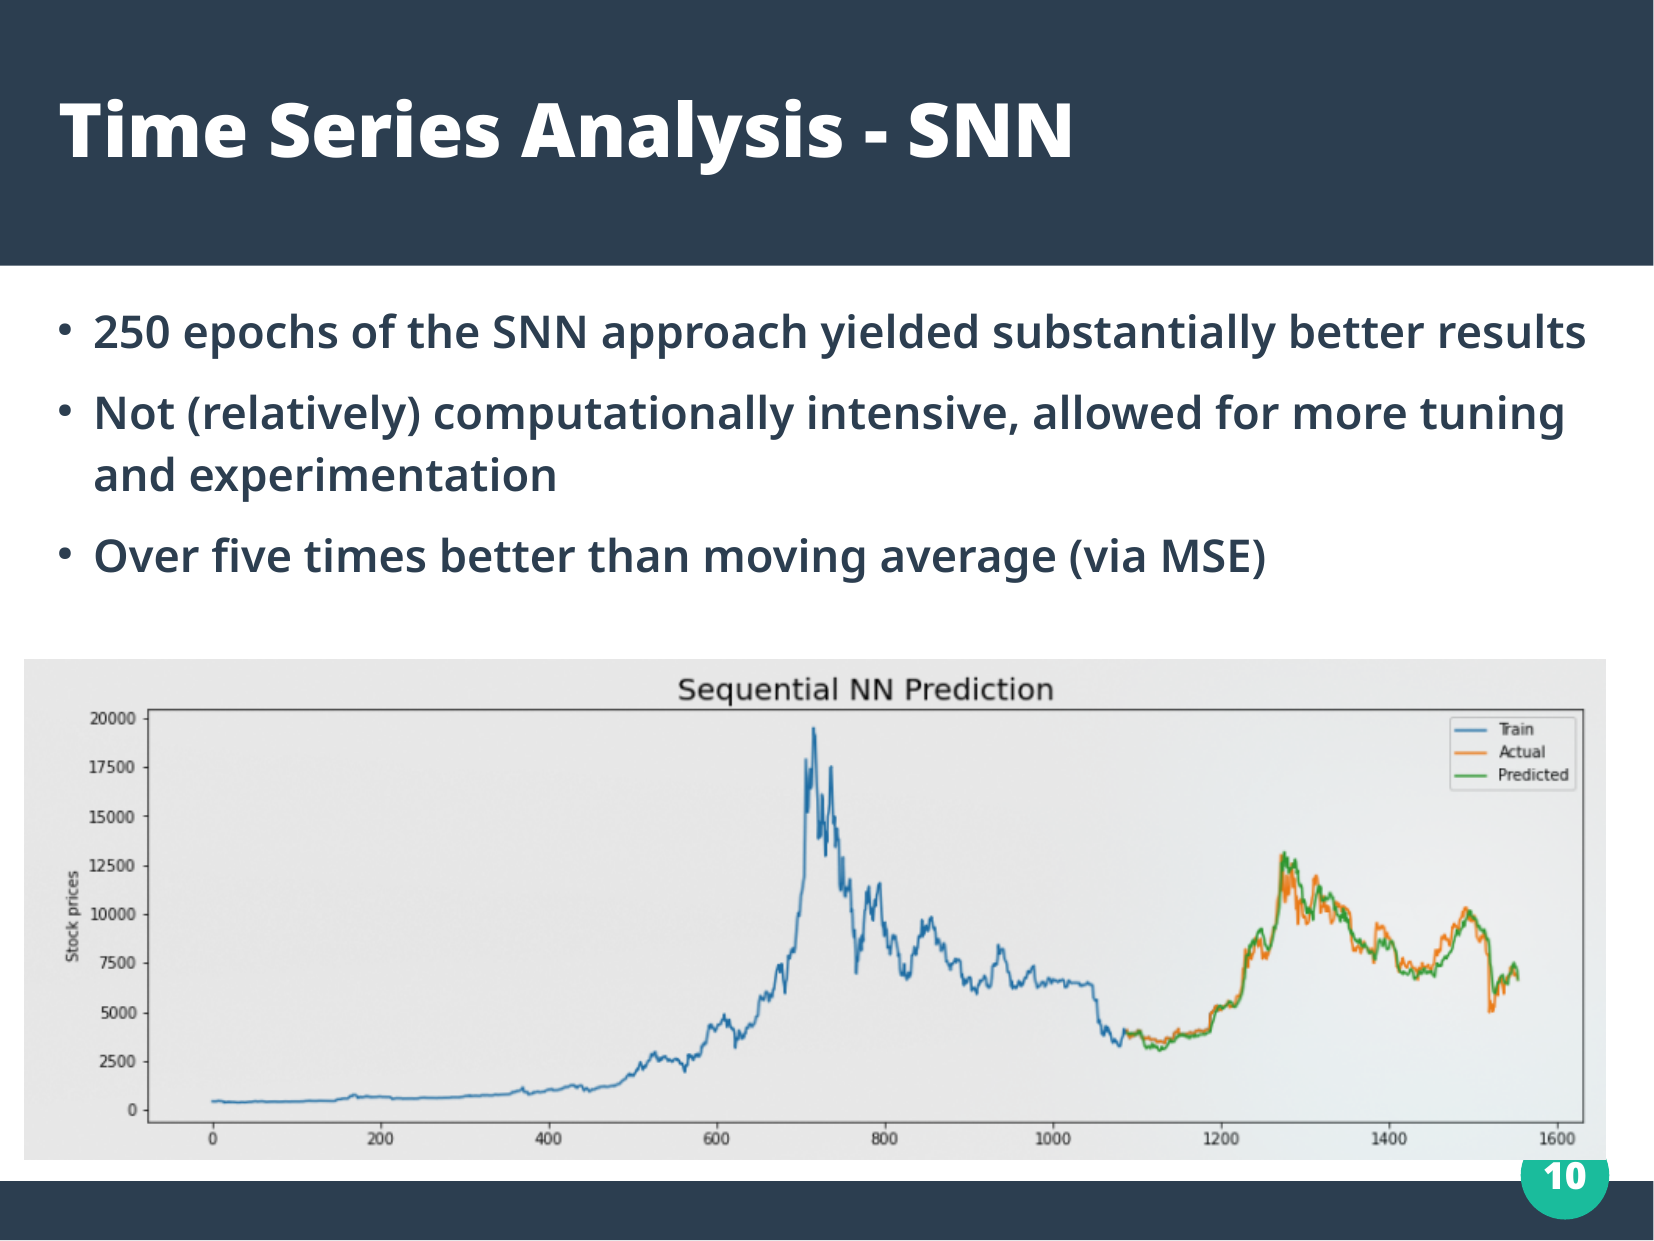

# Time Series Analysis - SNN
250 epochs of the SNN approach yielded substantially better results
Not (relatively) computationally intensive, allowed for more tuning and experimentation
Over five times better than moving average (via MSE)
10